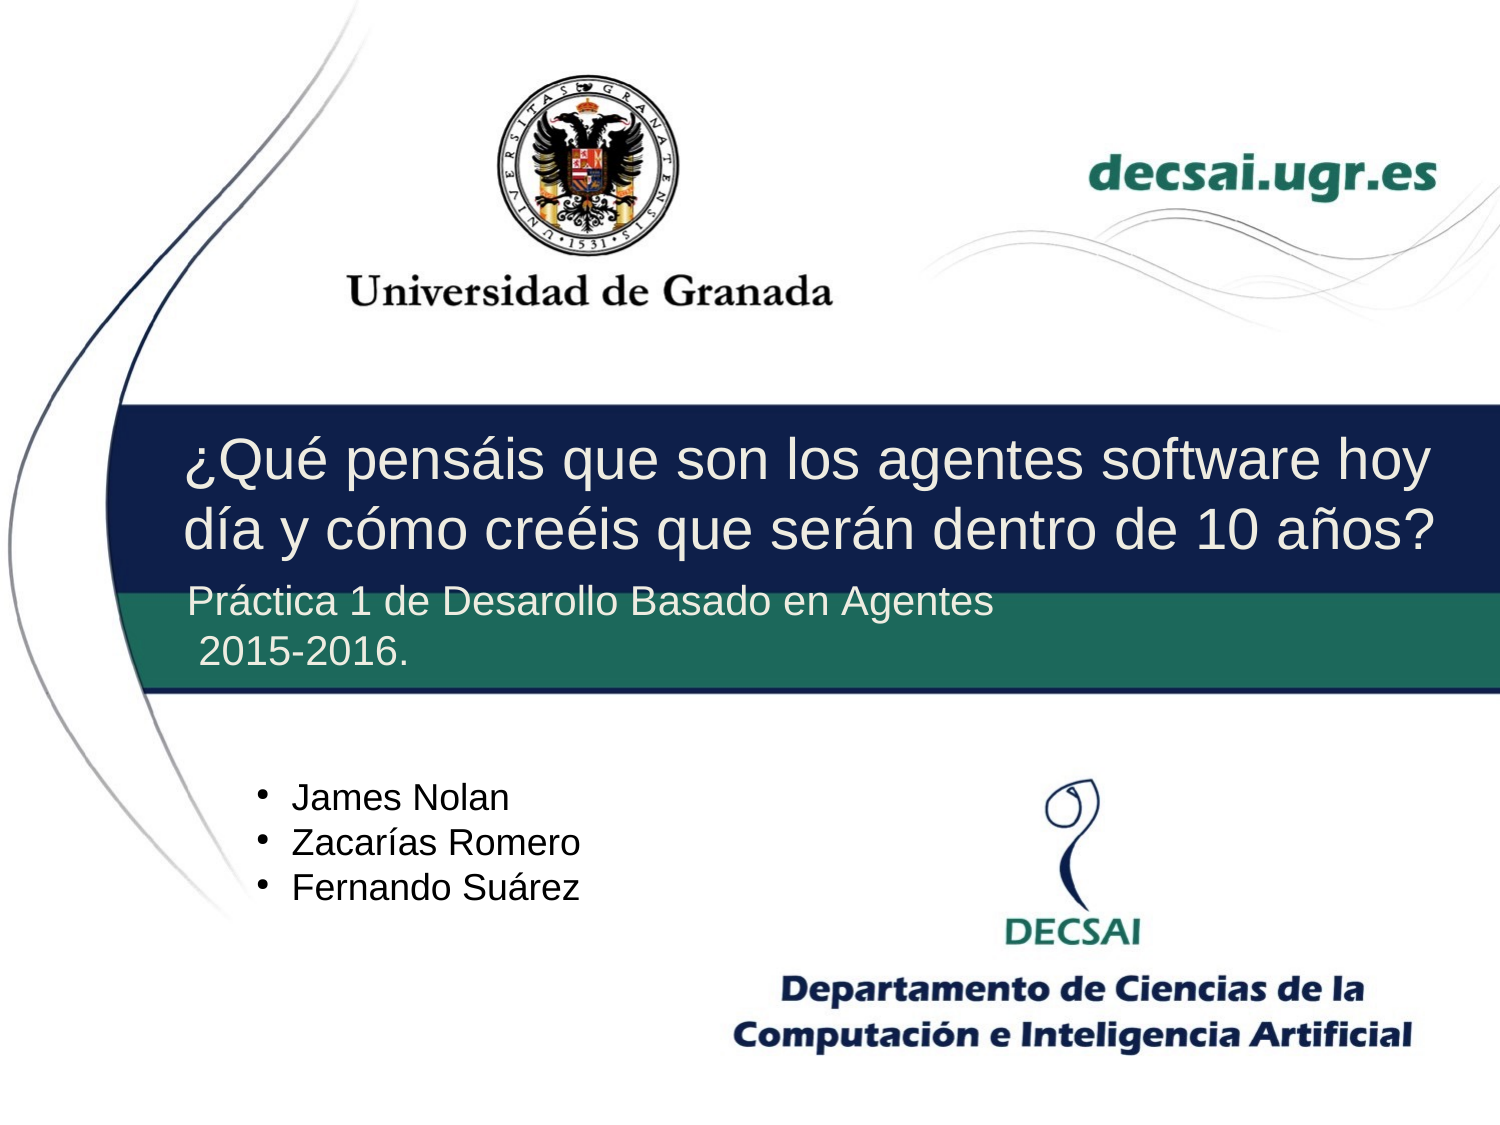

# ¿Qué pensáis que son los agentes software hoy día y cómo creéis que serán dentro de 10 años?
Práctica 1 de Desarollo Basado en Agentes
 2015-2016.
James Nolan
Zacarías Romero
Fernando Suárez